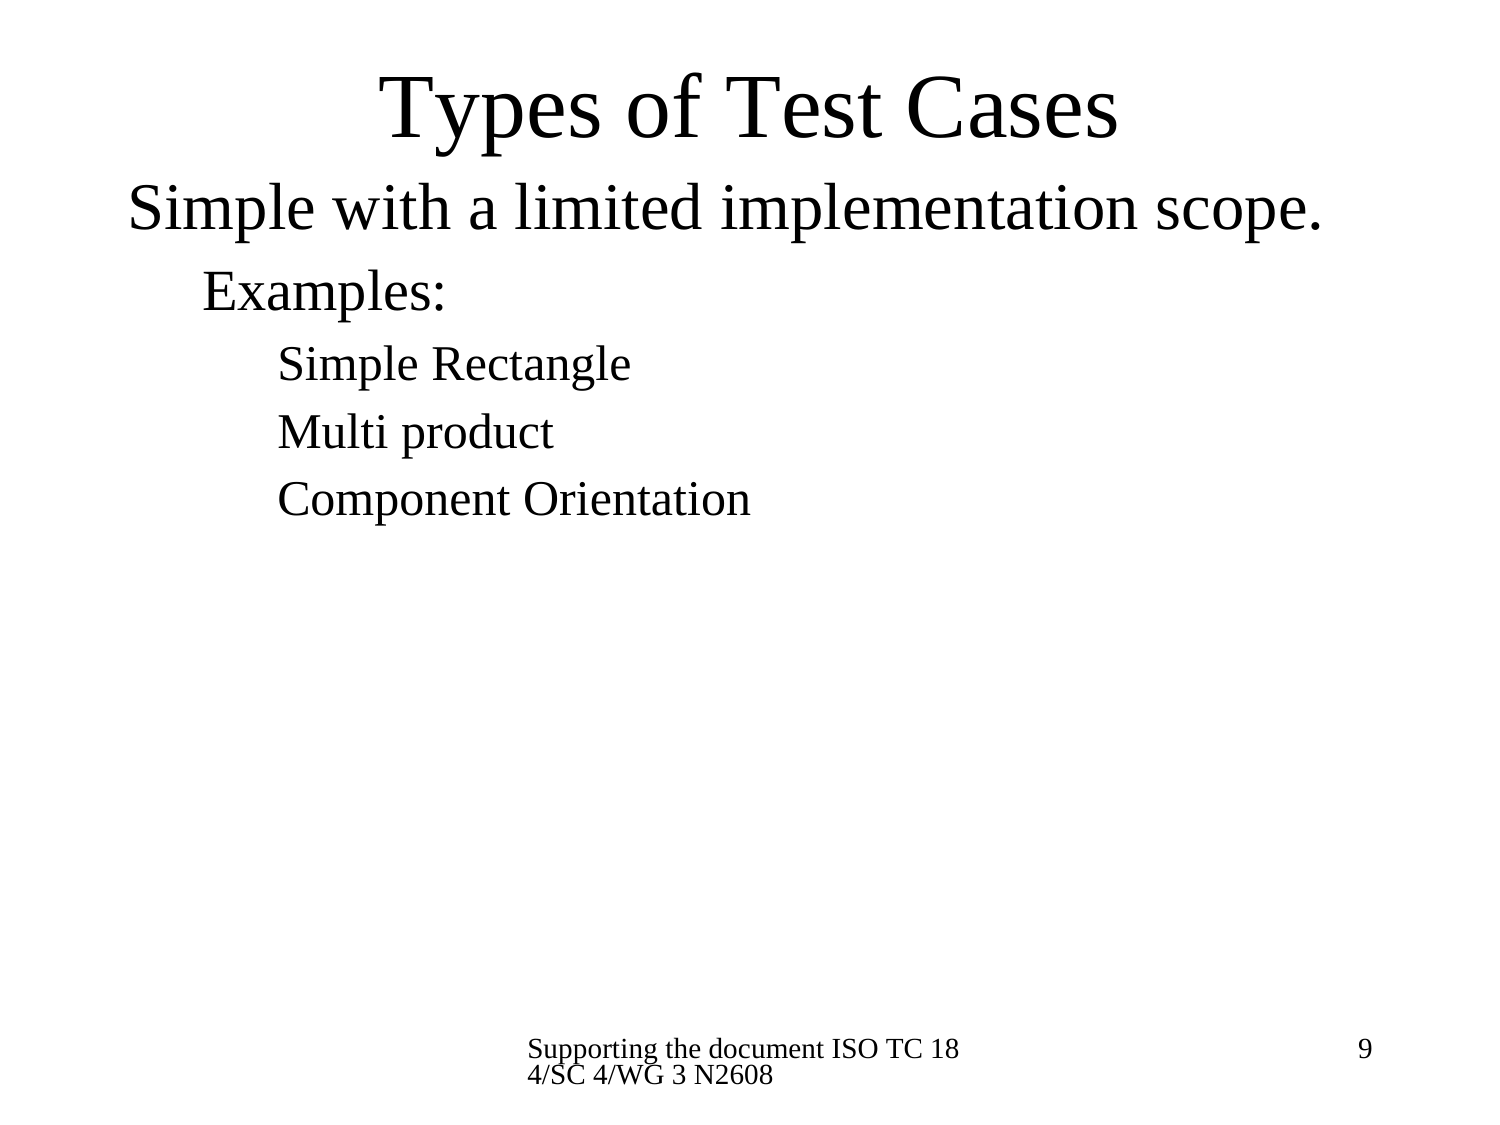

# Types of Test Cases
Simple with a limited implementation scope.
Examples:
Simple Rectangle
Multi product
Component Orientation
Supporting the document ISO TC 184/SC 4/WG 3 N2608
9